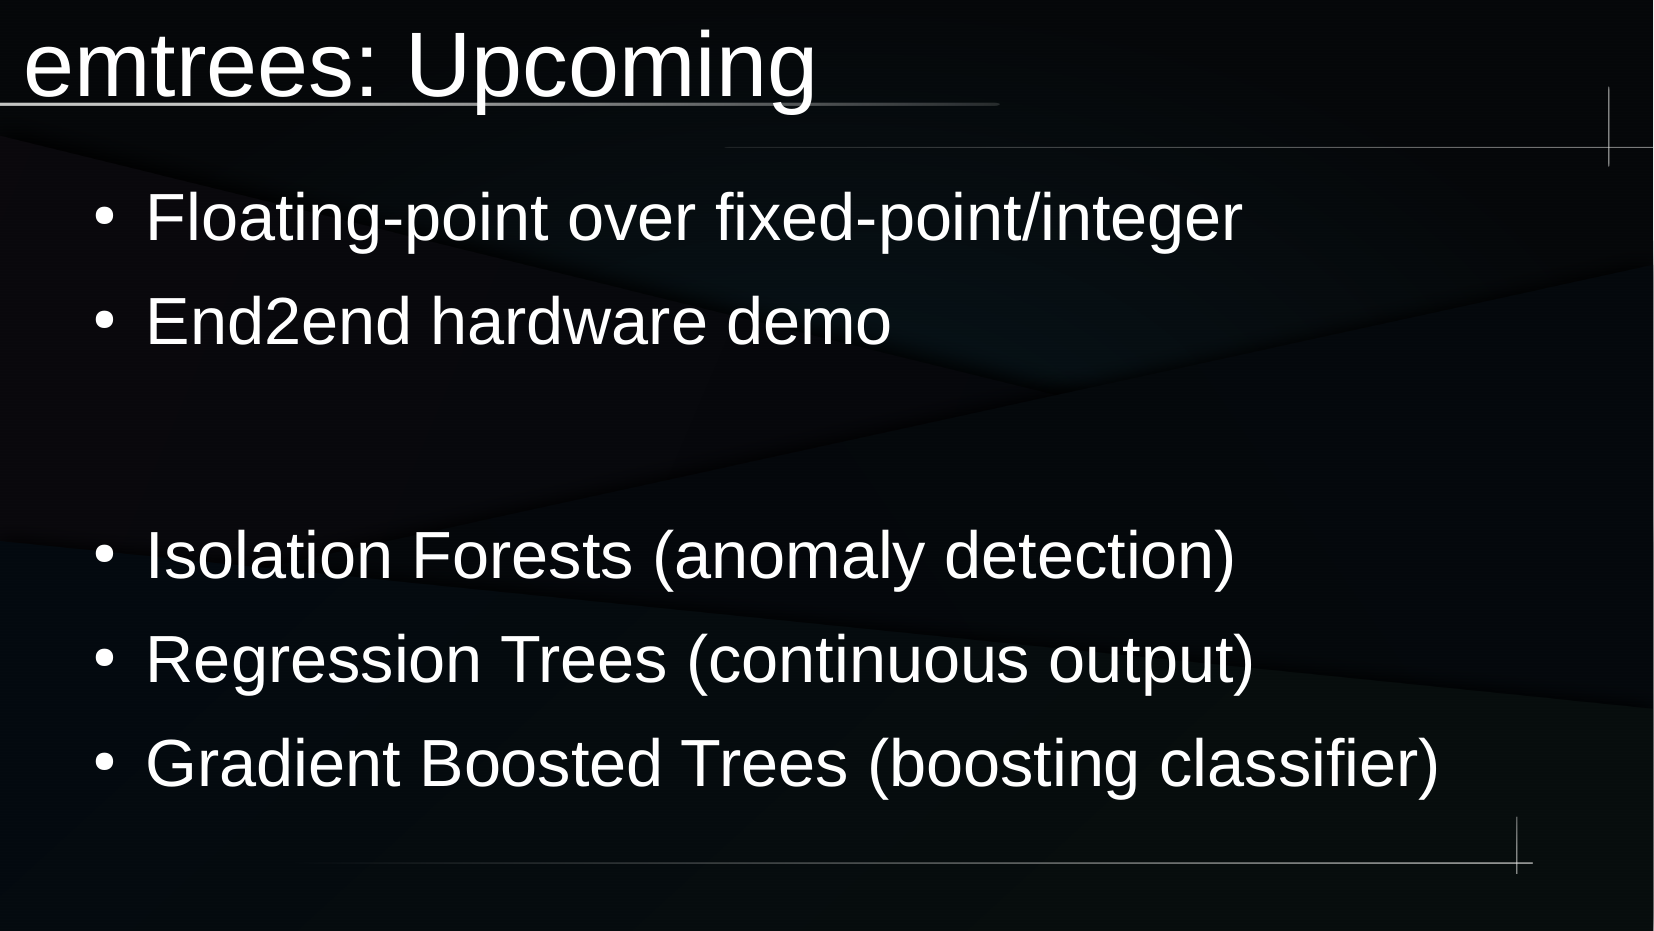

# emtrees: Upcoming
Floating-point over fixed-point/integer
End2end hardware demo
Isolation Forests (anomaly detection)
Regression Trees (continuous output)
Gradient Boosted Trees (boosting classifier)